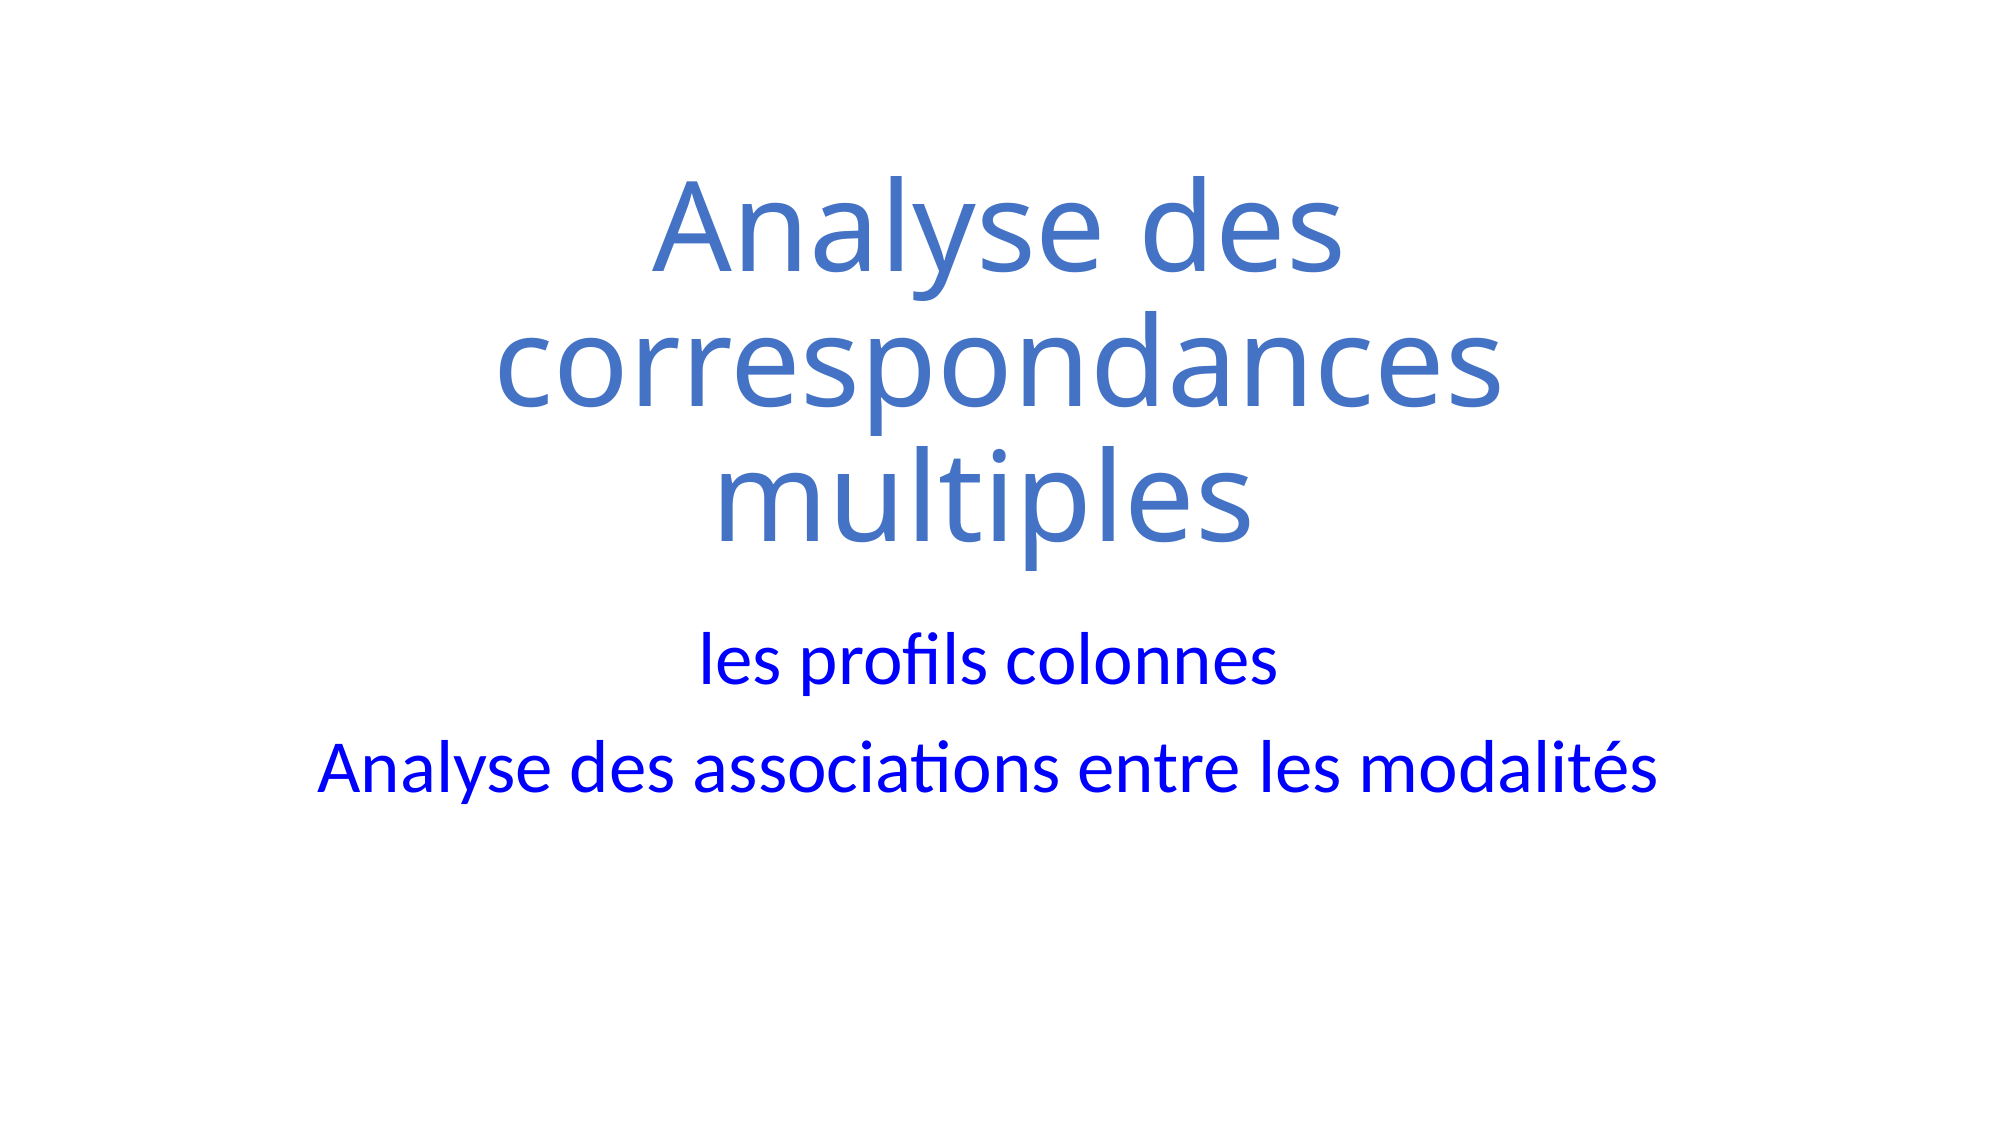

# Analyse des correspondances multiples
les profils colonnes
Analyse des associations entre les modalités